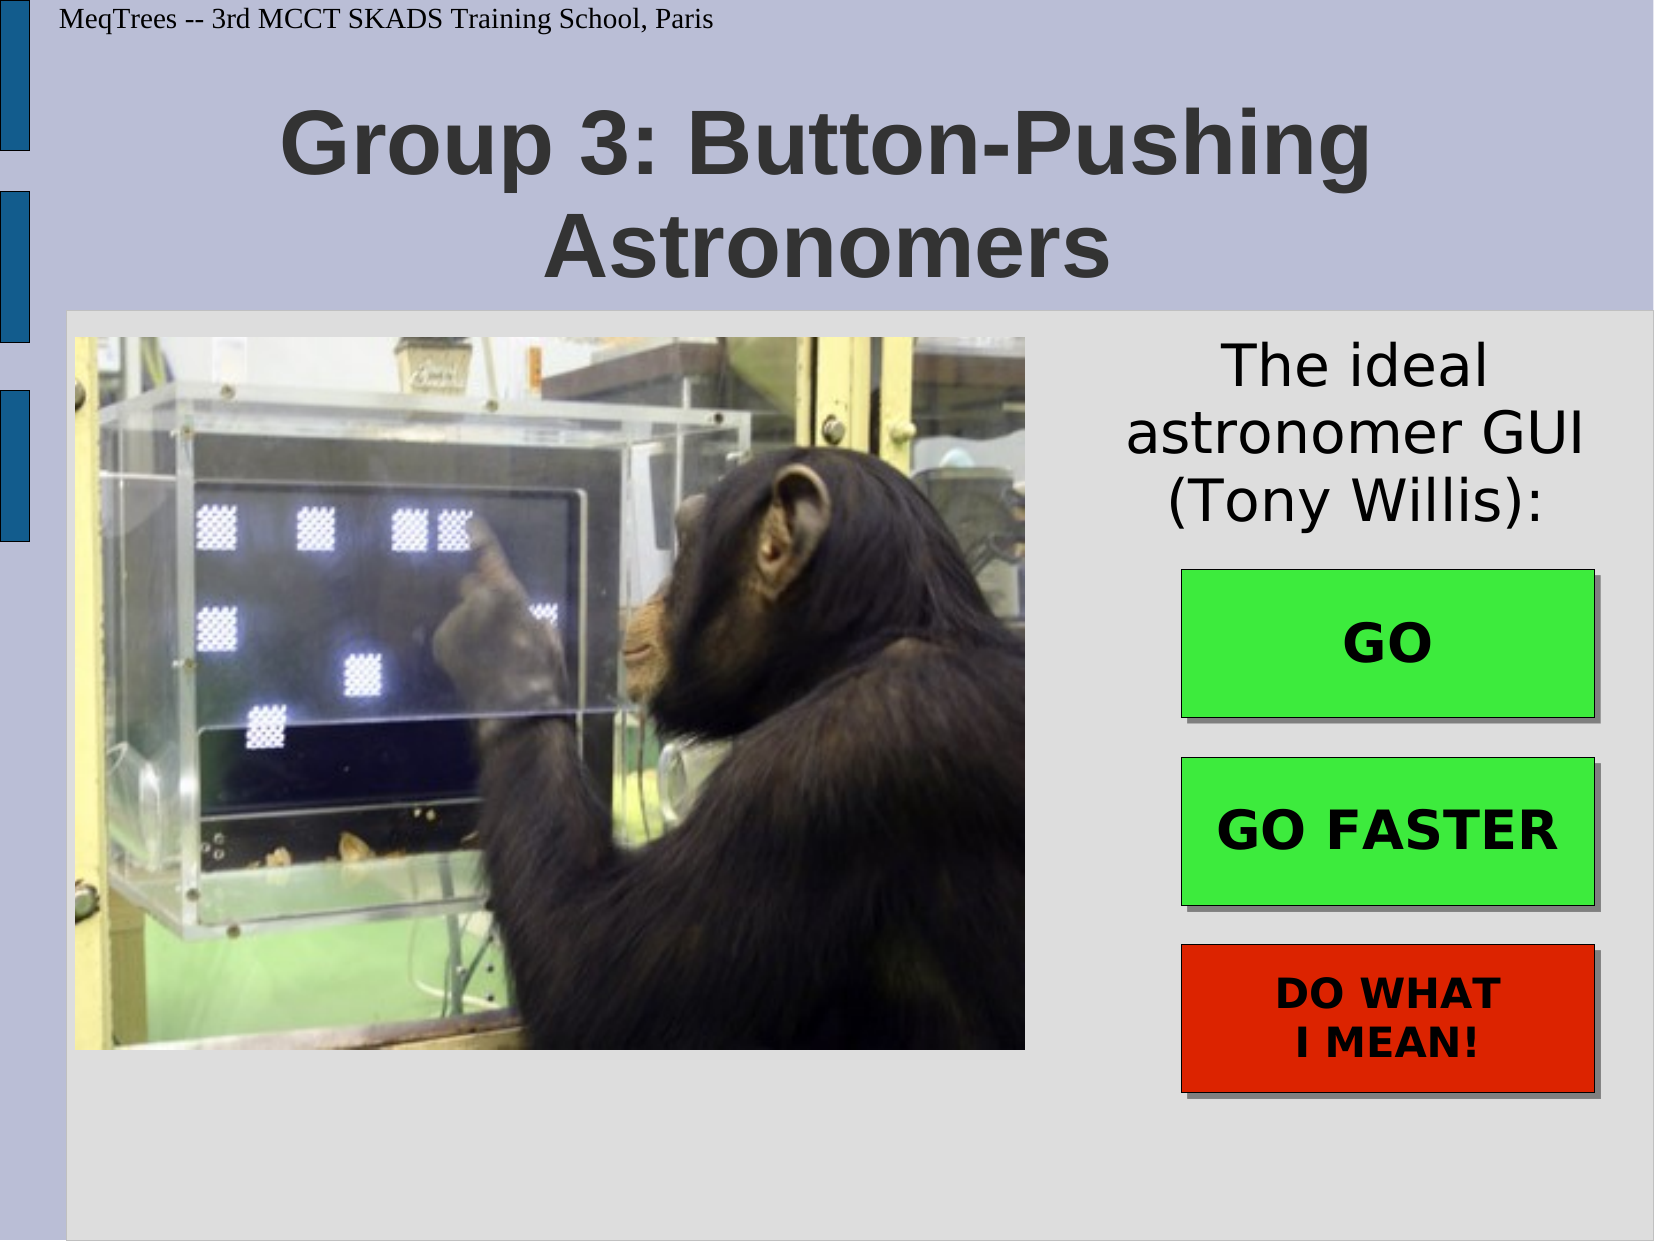

MeqTrees -- 3rd MCCT SKADS Training School, Paris
# Group 3: Button-Pushing Astronomers
The ideal astronomer GUI (Tony Willis):
GO
GO FASTER
DO WHAT
I MEAN!